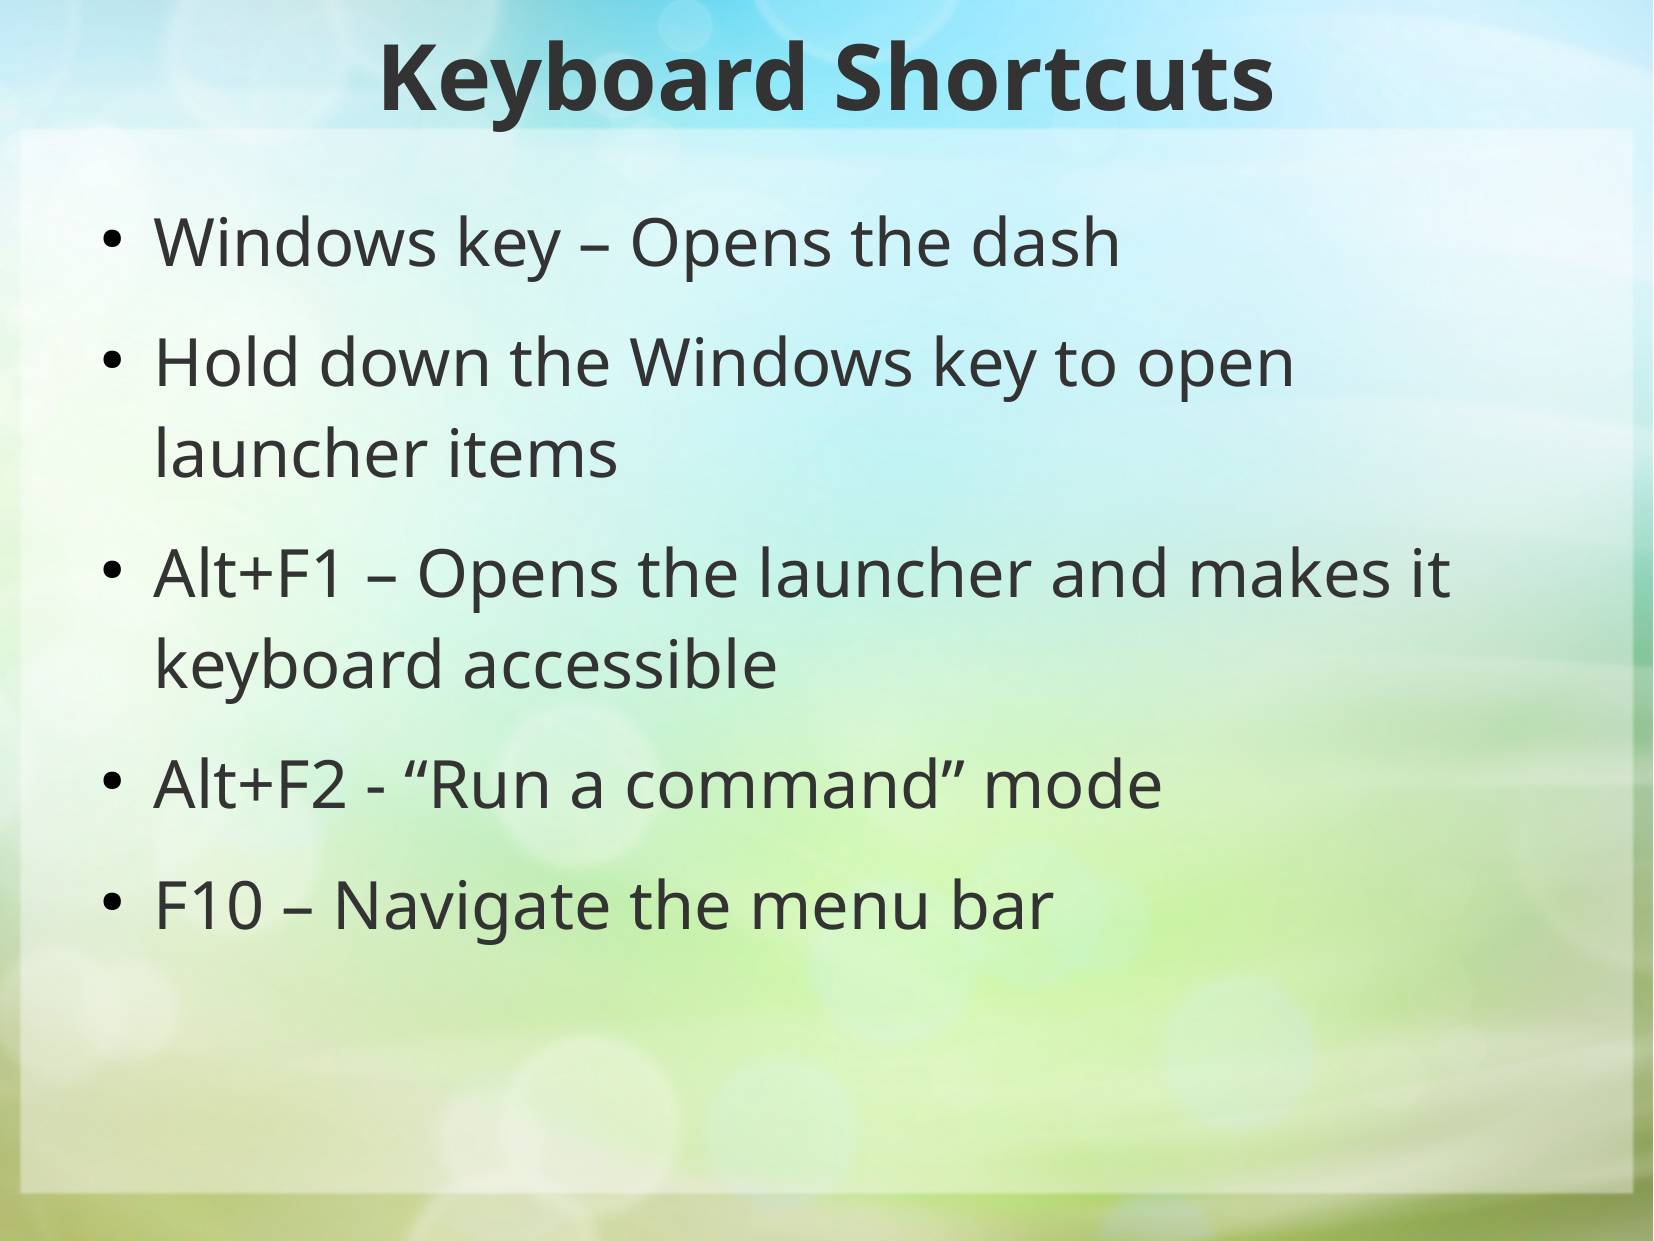

# Keyboard Shortcuts
Windows key – Opens the dash
Hold down the Windows key to open launcher items
Alt+F1 – Opens the launcher and makes it keyboard accessible
Alt+F2 - “Run a command” mode
F10 – Navigate the menu bar